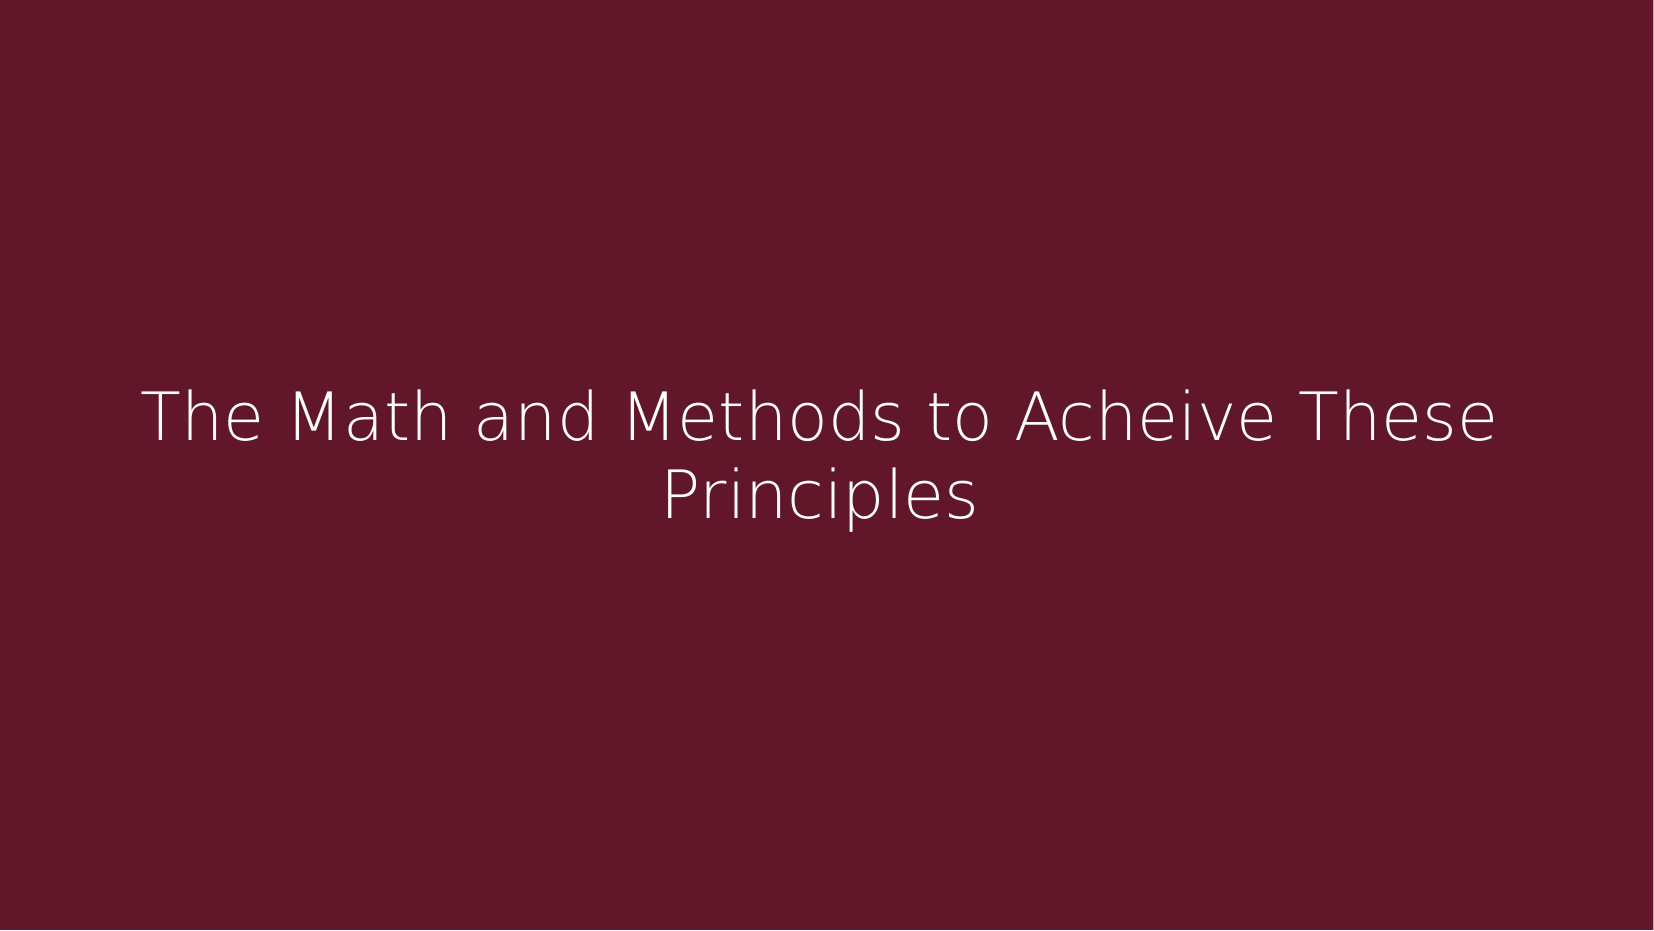

# The Math and Methods to Acheive These Principles